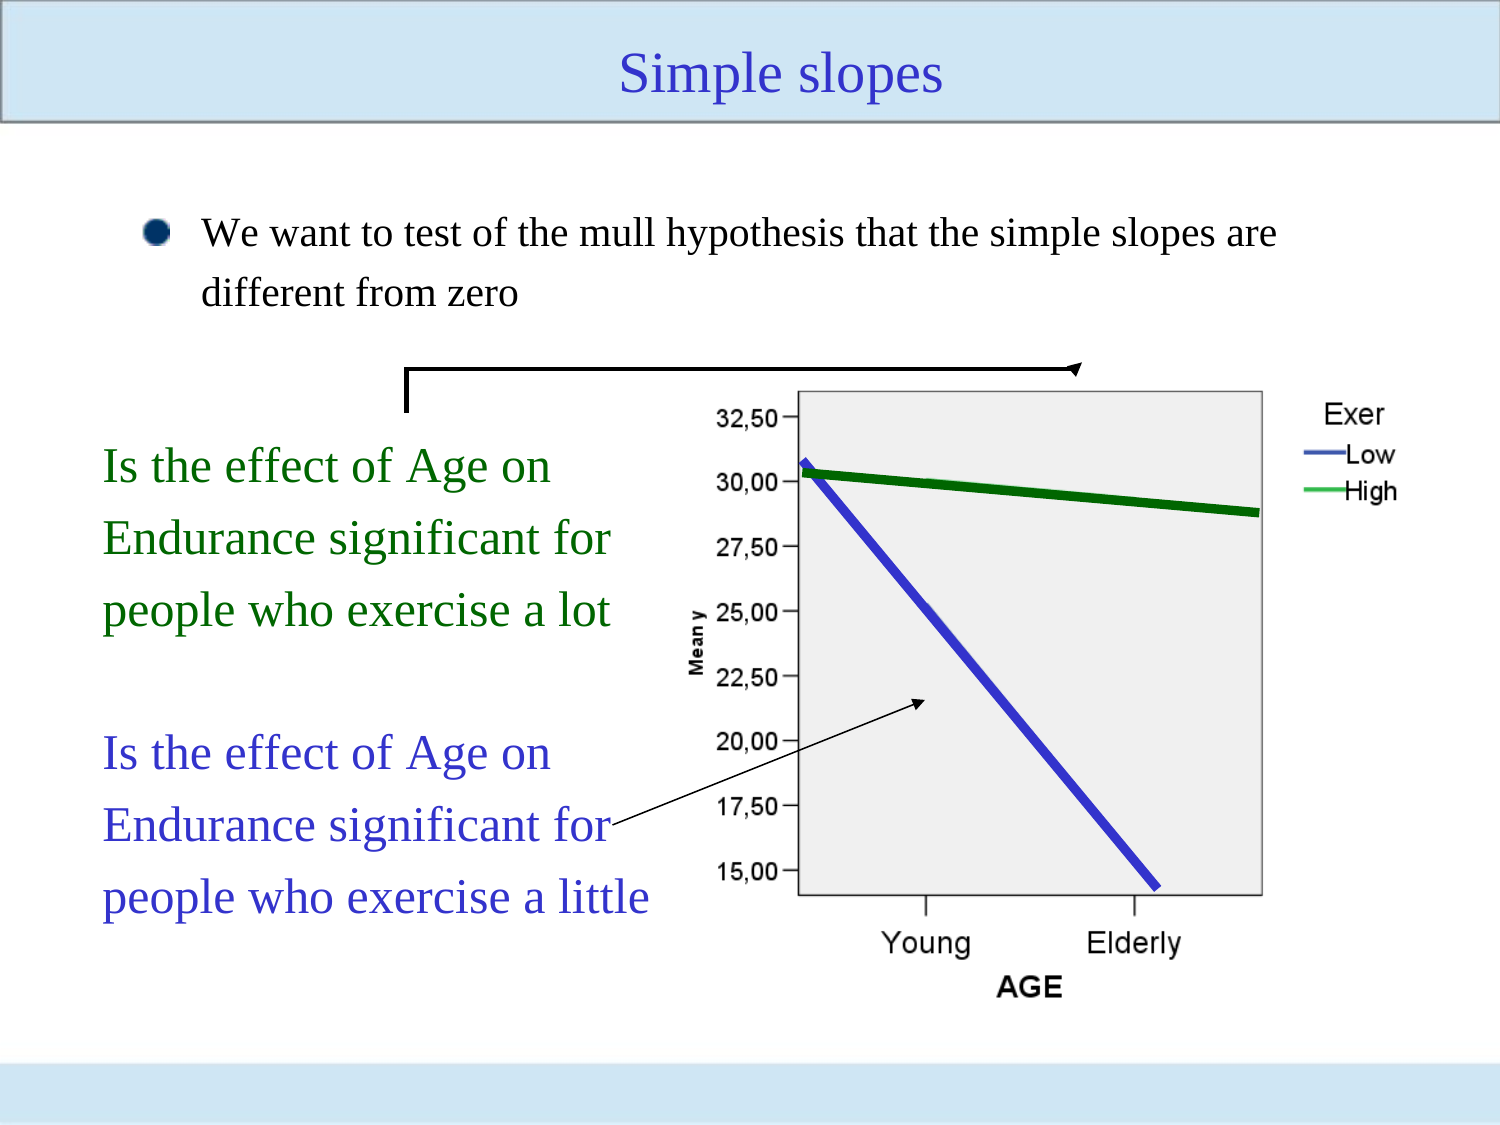

# Simple slopes
We want to test of the mull hypothesis that the simple slopes are different from zero
Is the effect of Age on Endurance significant for people who exercise a lot
Is the effect of Age on Endurance significant for people who exercise a little